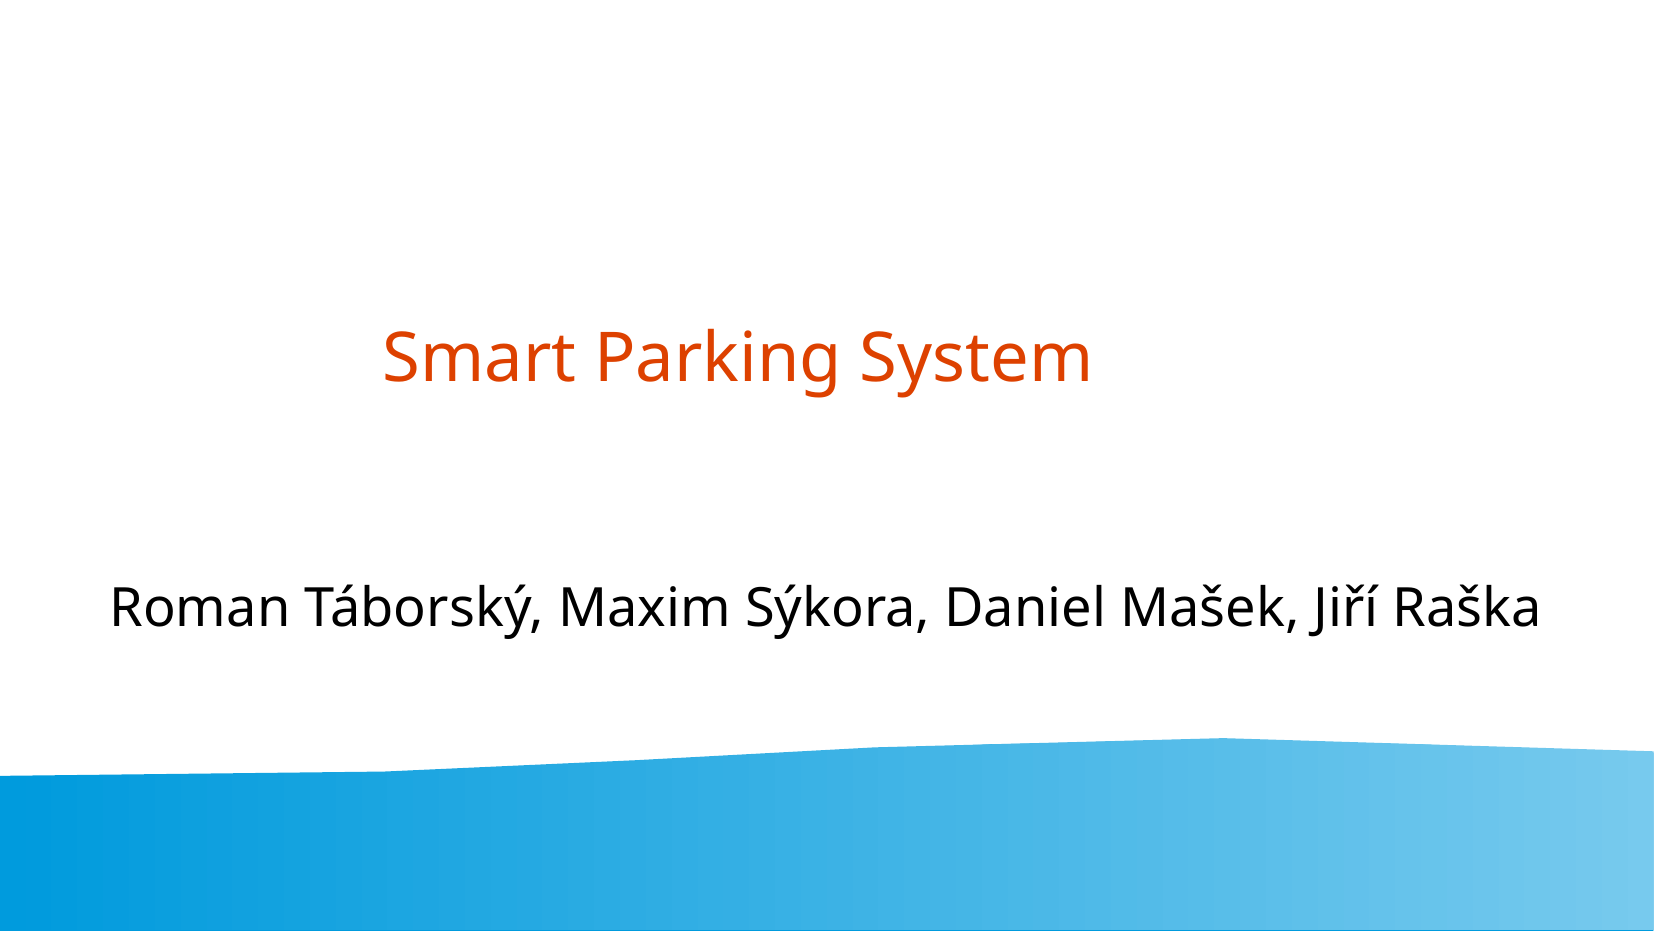

# Smart Parking System
Roman Táborský, Maxim Sýkora, Daniel Mašek, Jiří Raška